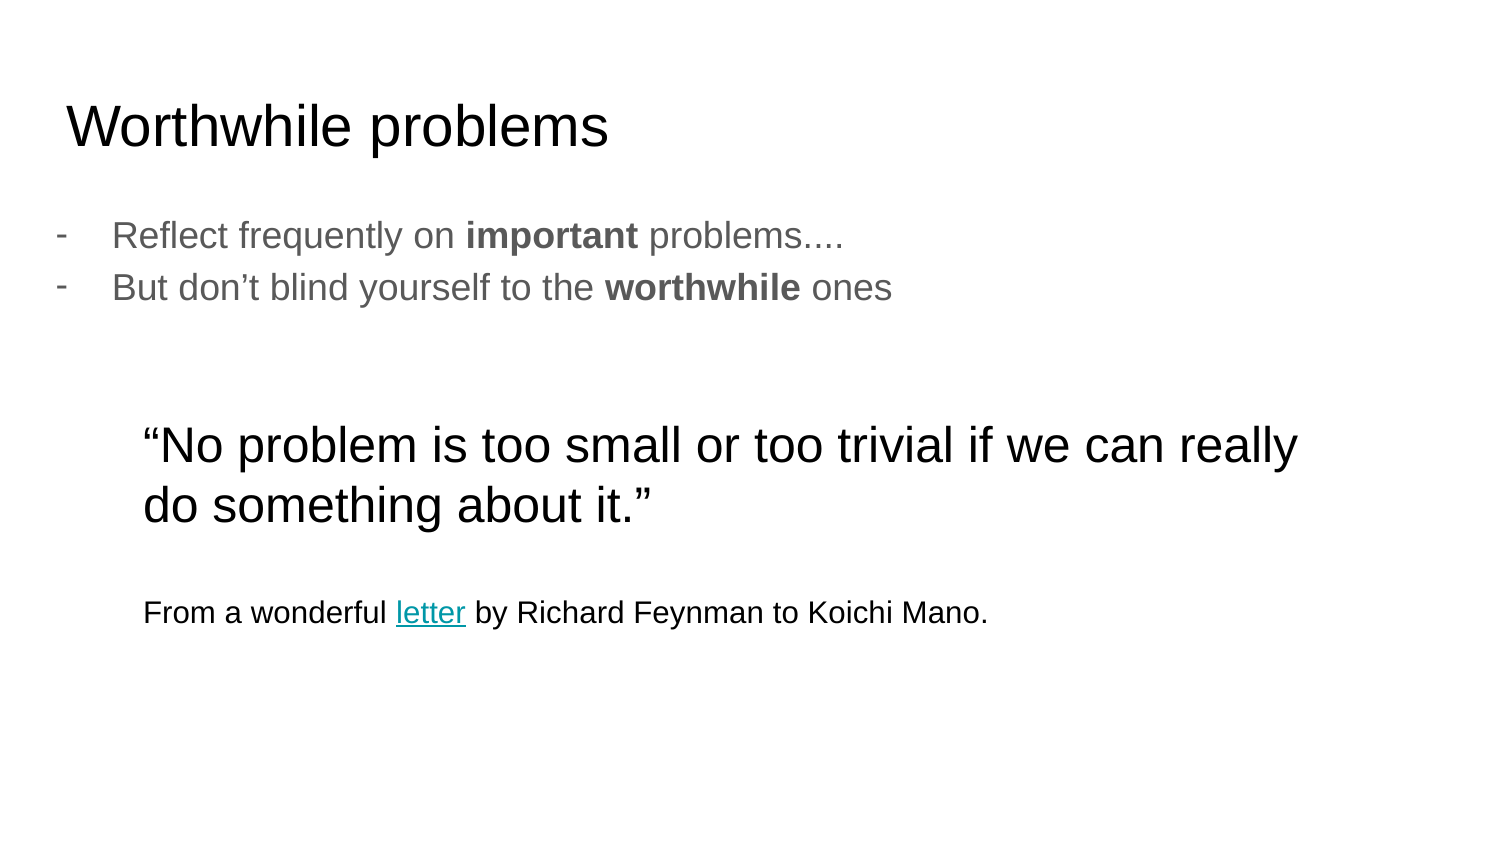

# Worthwhile problems
Reflect frequently on important problems....
But don’t blind yourself to the worthwhile ones
“No problem is too small or too trivial if we can really do something about it.”
From a wonderful letter by Richard Feynman to Koichi Mano.